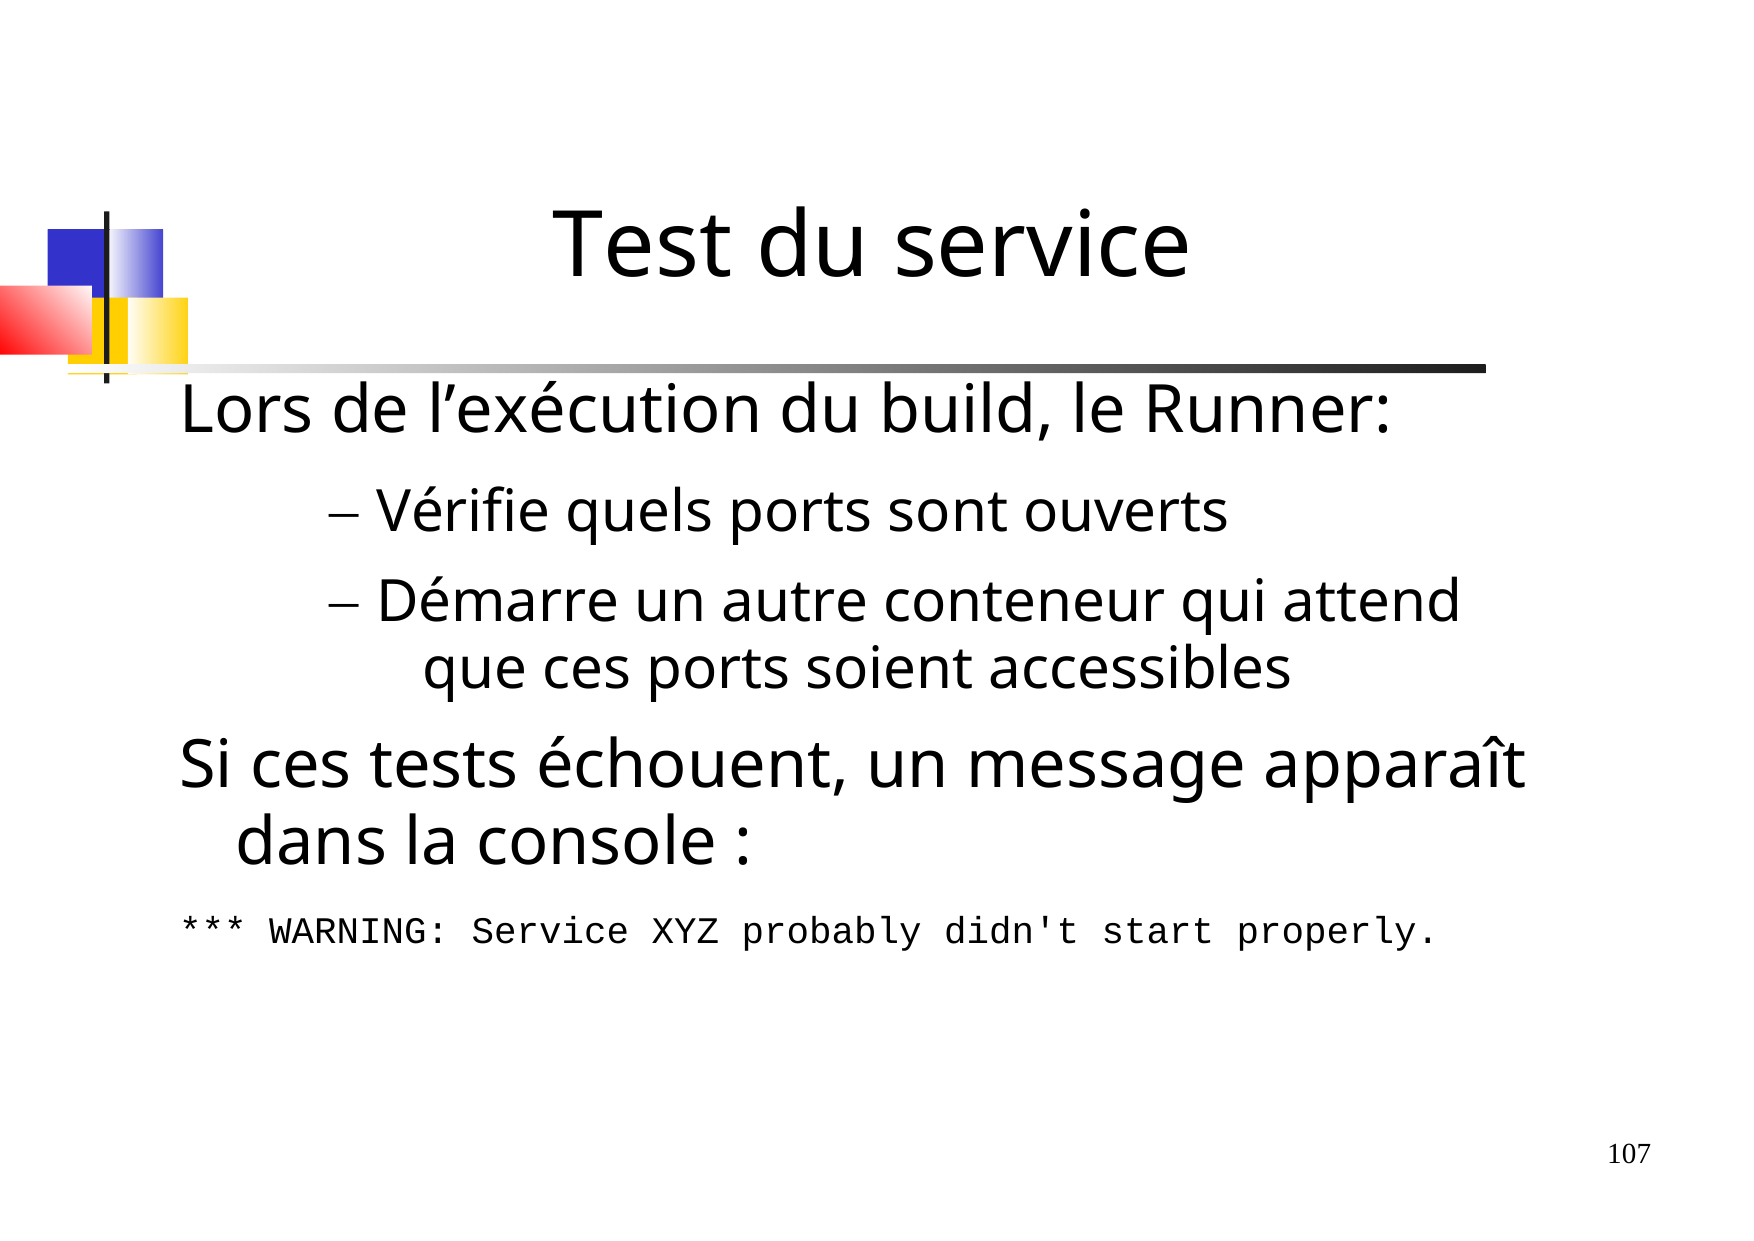

# Test du service
Lors de l’exécution du build, le Runner:
Vérifie quels ports sont ouverts
Démarre un autre conteneur qui attend que ces ports soient accessibles
Si ces tests échouent, un message apparaît dans la console :
*** WARNING: Service XYZ probably didn't start properly.